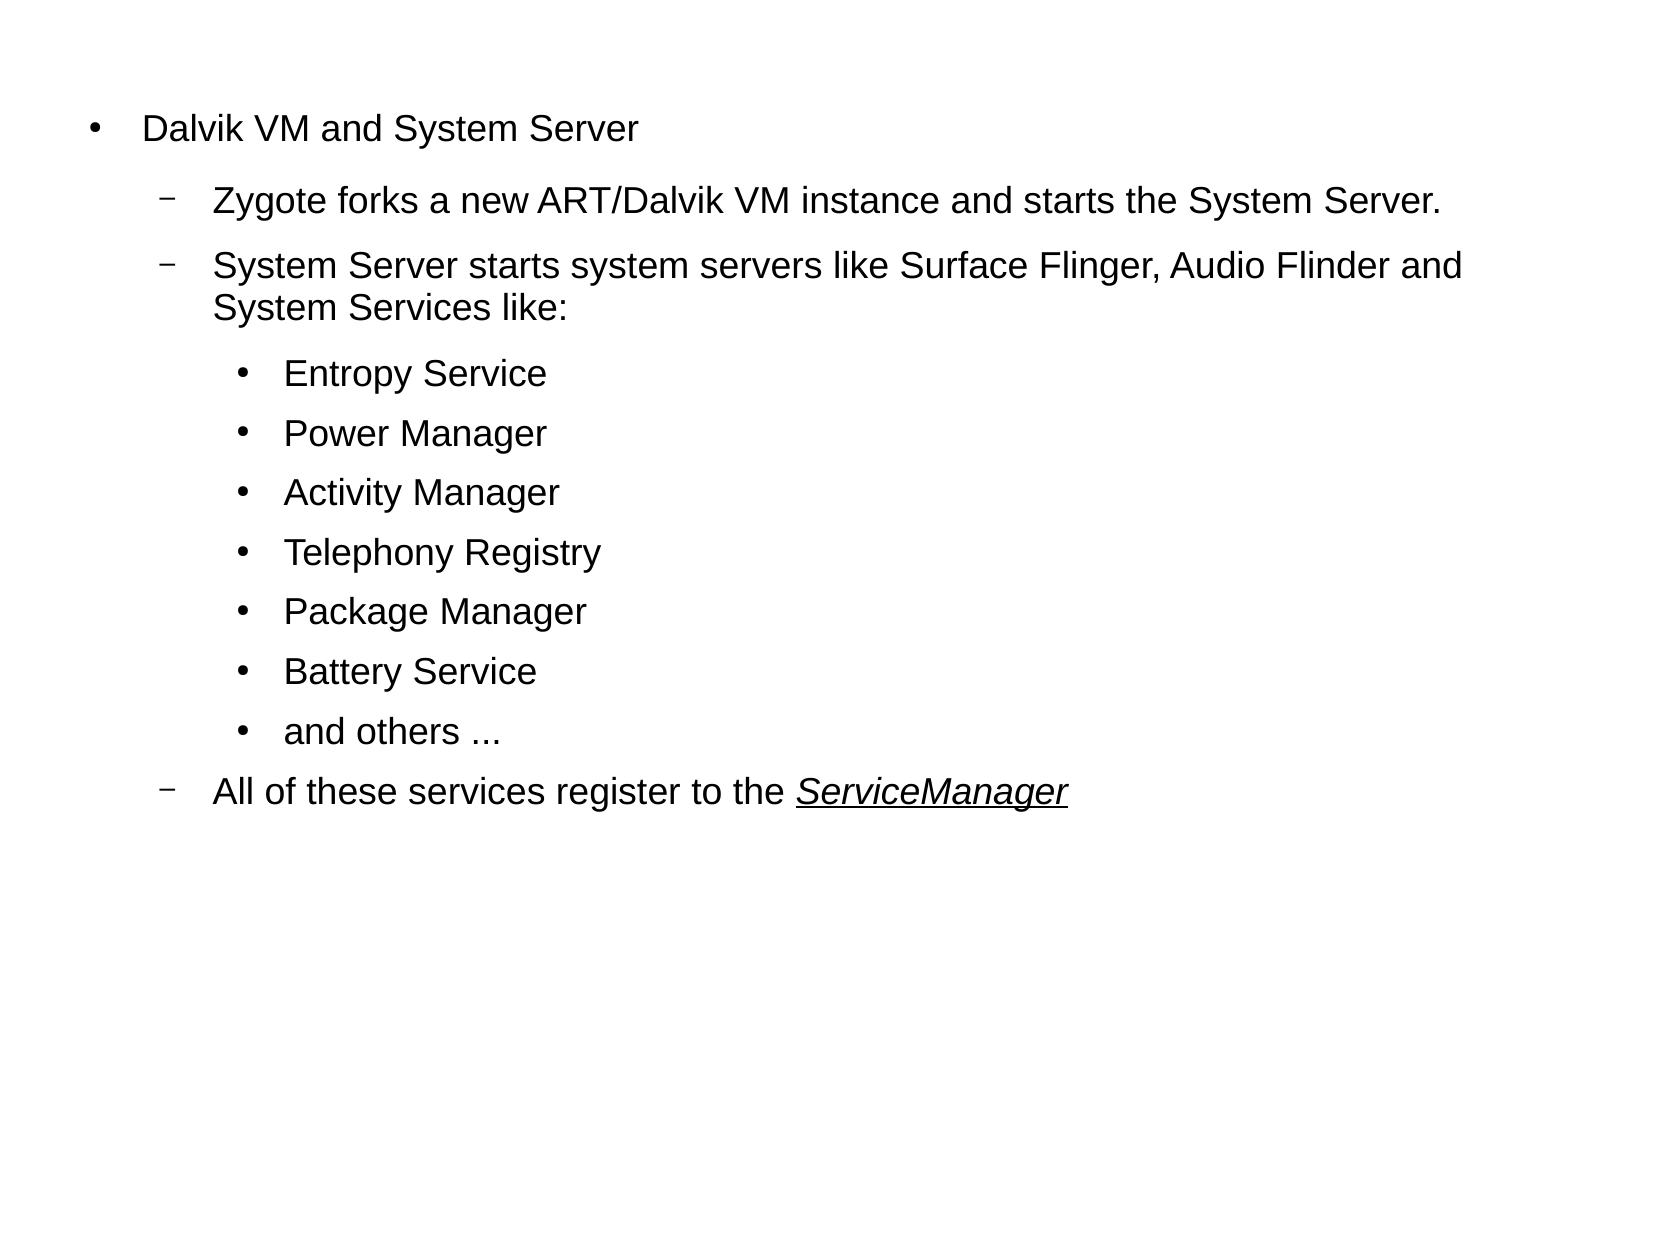

# Dalvik VM and System Server
Zygote forks a new ART/Dalvik VM instance and starts the System Server.
System Server starts system servers like Surface Flinger, Audio Flinder and System Services like:
Entropy Service
Power Manager
Activity Manager
Telephony Registry
Package Manager
Battery Service
and others ...
All of these services register to the ServiceManager